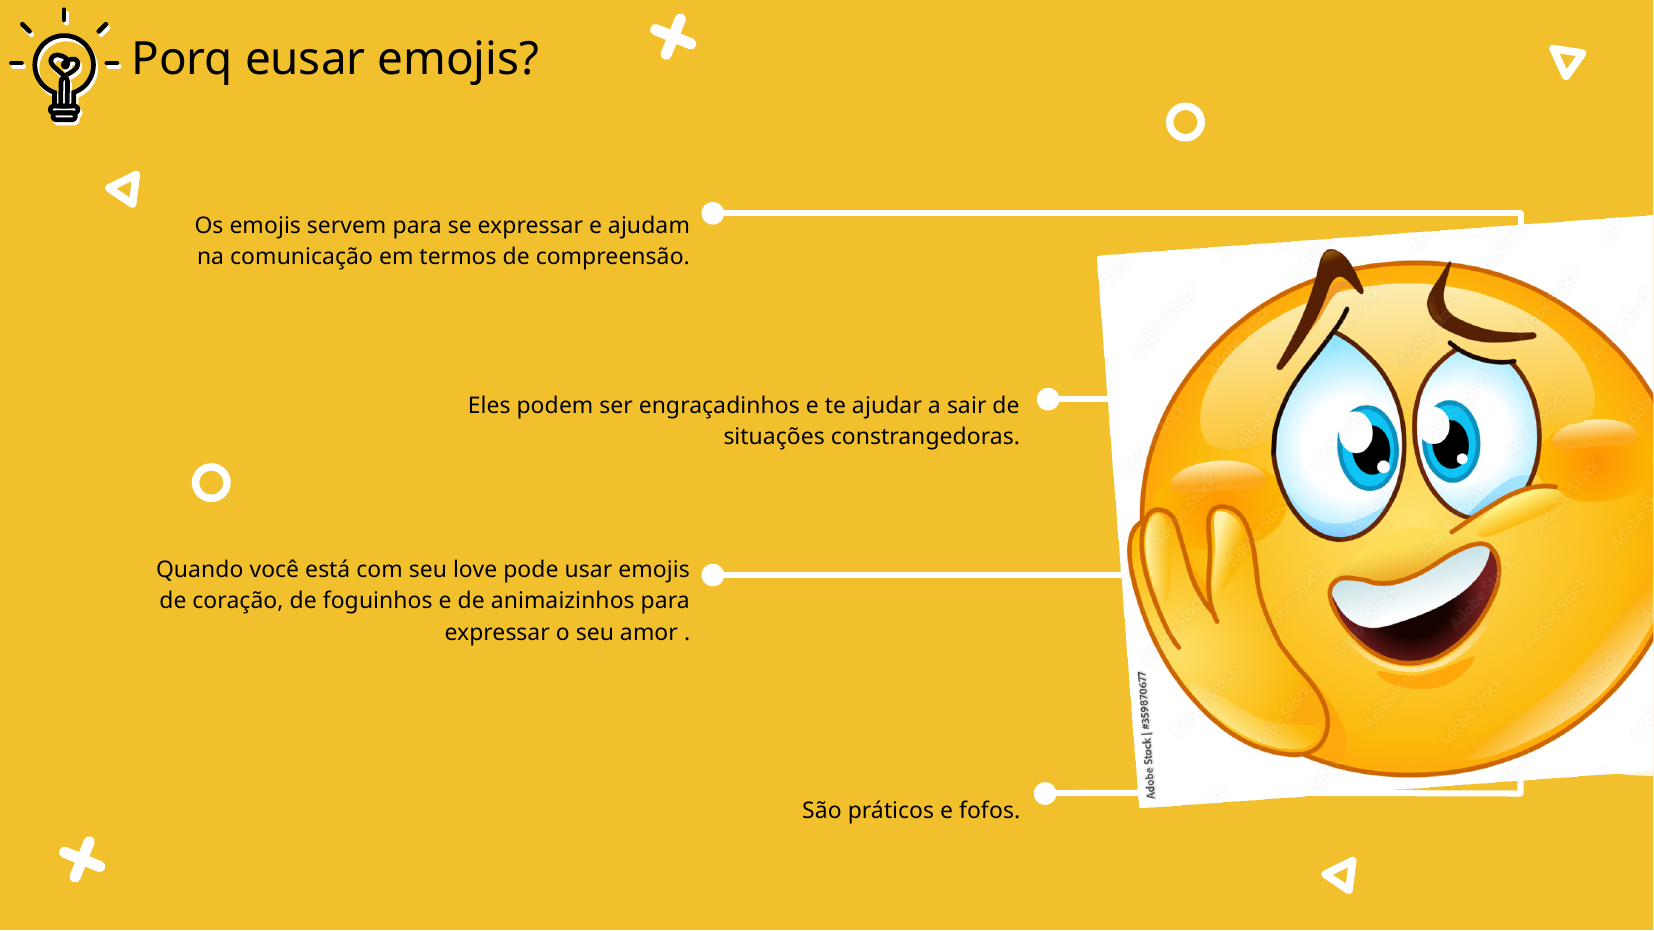

# Porq eusar emojis?
Os emojis servem para se expressar e ajudam na comunicação em termos de compreensão.
Eles podem ser engraçadinhos e te ajudar a sair de situações constrangedoras.
Quando você está com seu love pode usar emojis de coração, de foguinhos e de animaizinhos para expressar o seu amor .
São práticos e fofos.